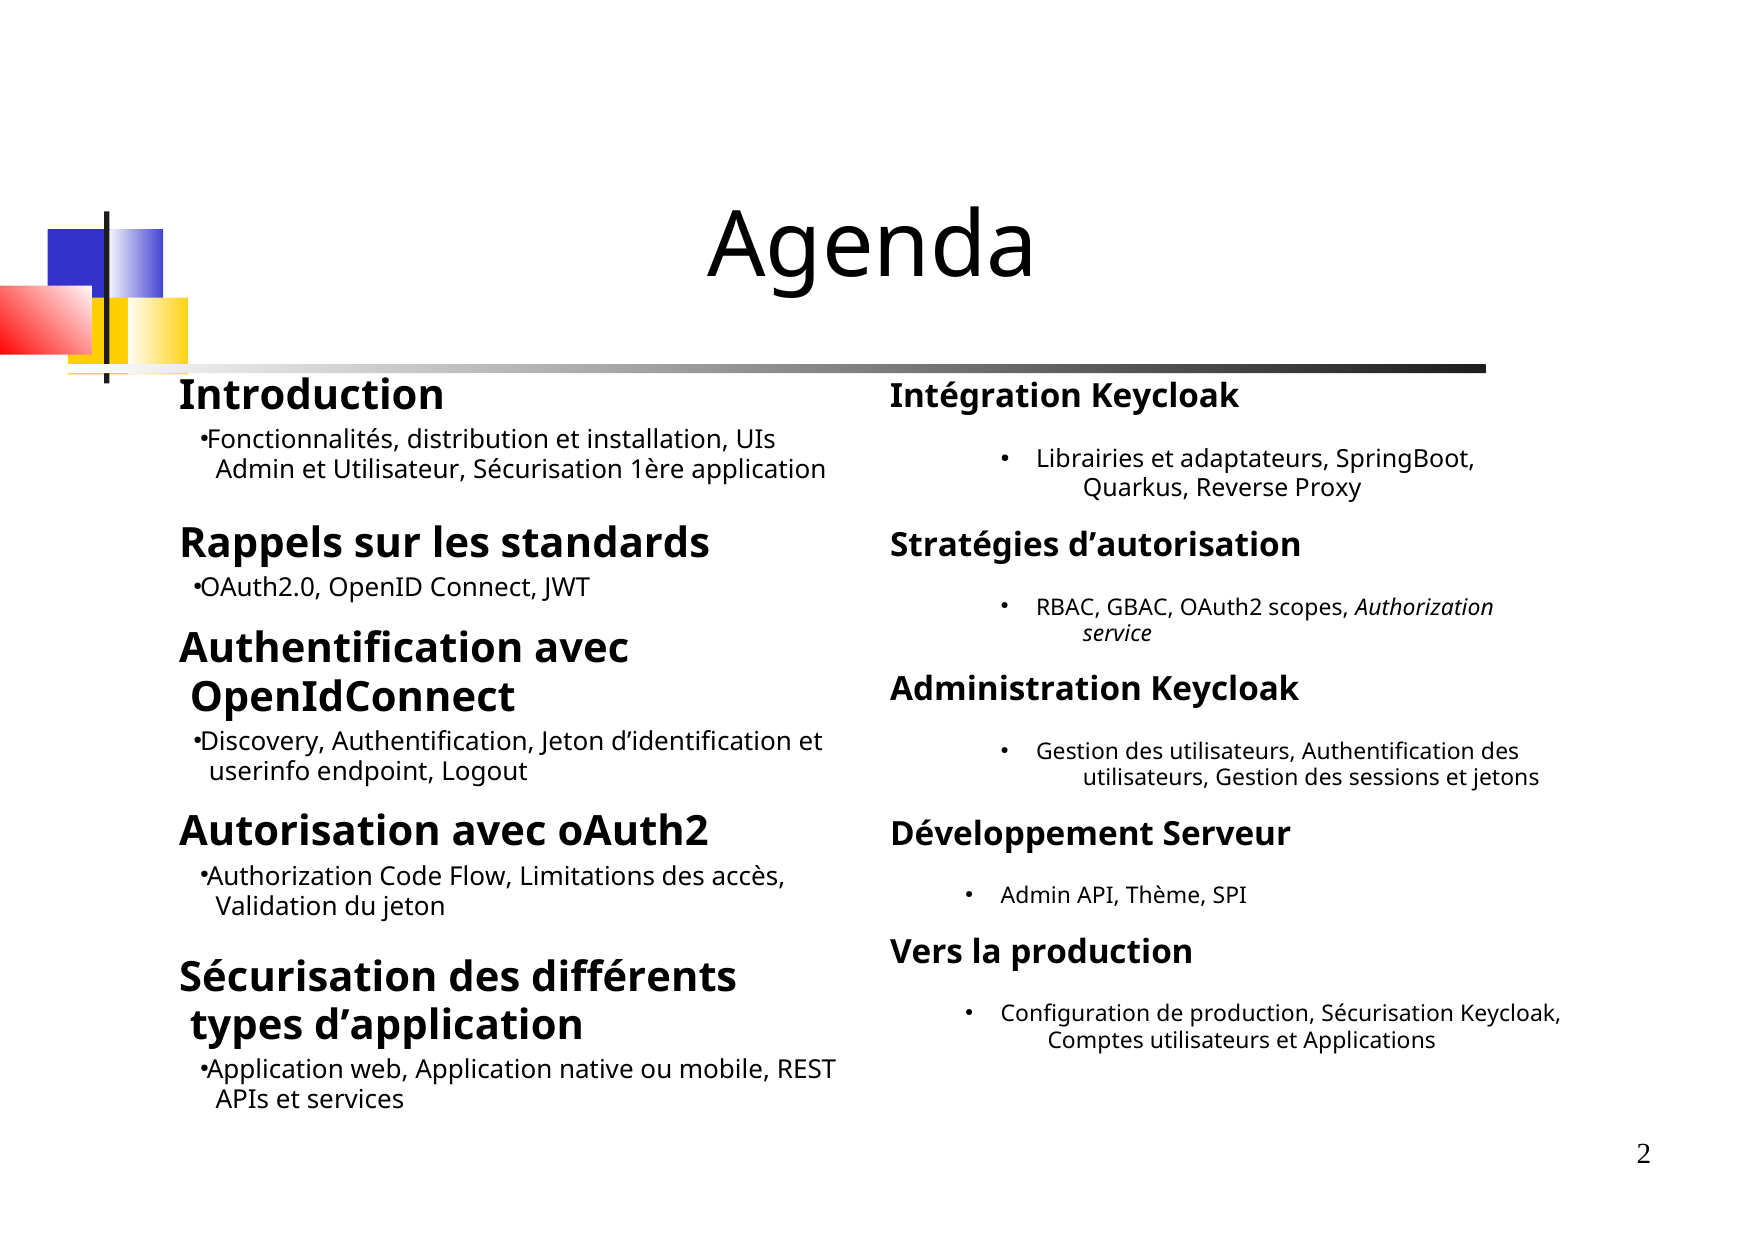

# Agenda
Introduction
Fonctionnalités, distribution et installation, UIs Admin et Utilisateur, Sécurisation 1ère application
Rappels sur les standards
OAuth2.0, OpenID Connect, JWT
Authentification avec OpenIdConnect
Discovery, Authentification, Jeton d’identification et userinfo endpoint, Logout
Autorisation avec oAuth2
Authorization Code Flow, Limitations des accès, Validation du jeton
Sécurisation des différents types d’application
Application web, Application native ou mobile, REST APIs et services
Intégration Keycloak
Librairies et adaptateurs, SpringBoot, Quarkus, Reverse Proxy
Stratégies d’autorisation
RBAC, GBAC, OAuth2 scopes, Authorization service
Administration Keycloak
Gestion des utilisateurs, Authentification des utilisateurs, Gestion des sessions et jetons
Développement Serveur
Admin API, Thème, SPI
Vers la production
Configuration de production, Sécurisation Keycloak, Comptes utilisateurs et Applications